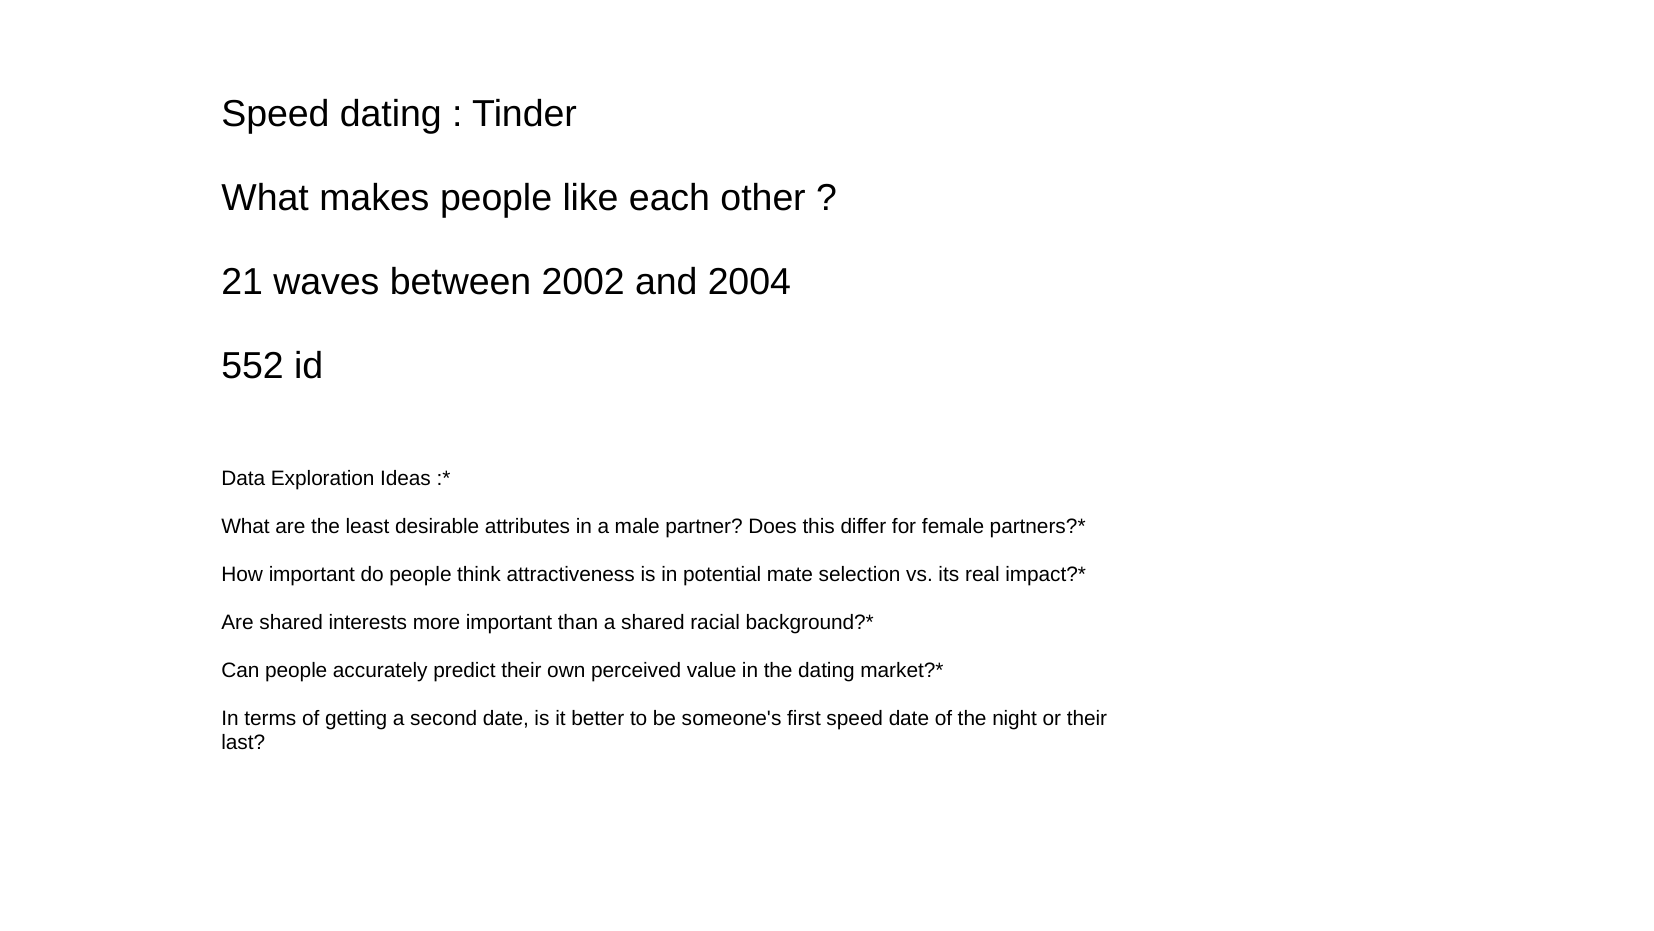

Speed dating : Tinder
What makes people like each other ?
21 waves between 2002 and 2004
552 id
Data Exploration Ideas :*
What are the least desirable attributes in a male partner? Does this differ for female partners?*
How important do people think attractiveness is in potential mate selection vs. its real impact?*
Are shared interests more important than a shared racial background?*
Can people accurately predict their own perceived value in the dating market?*
In terms of getting a second date, is it better to be someone's first speed date of the night or their last?